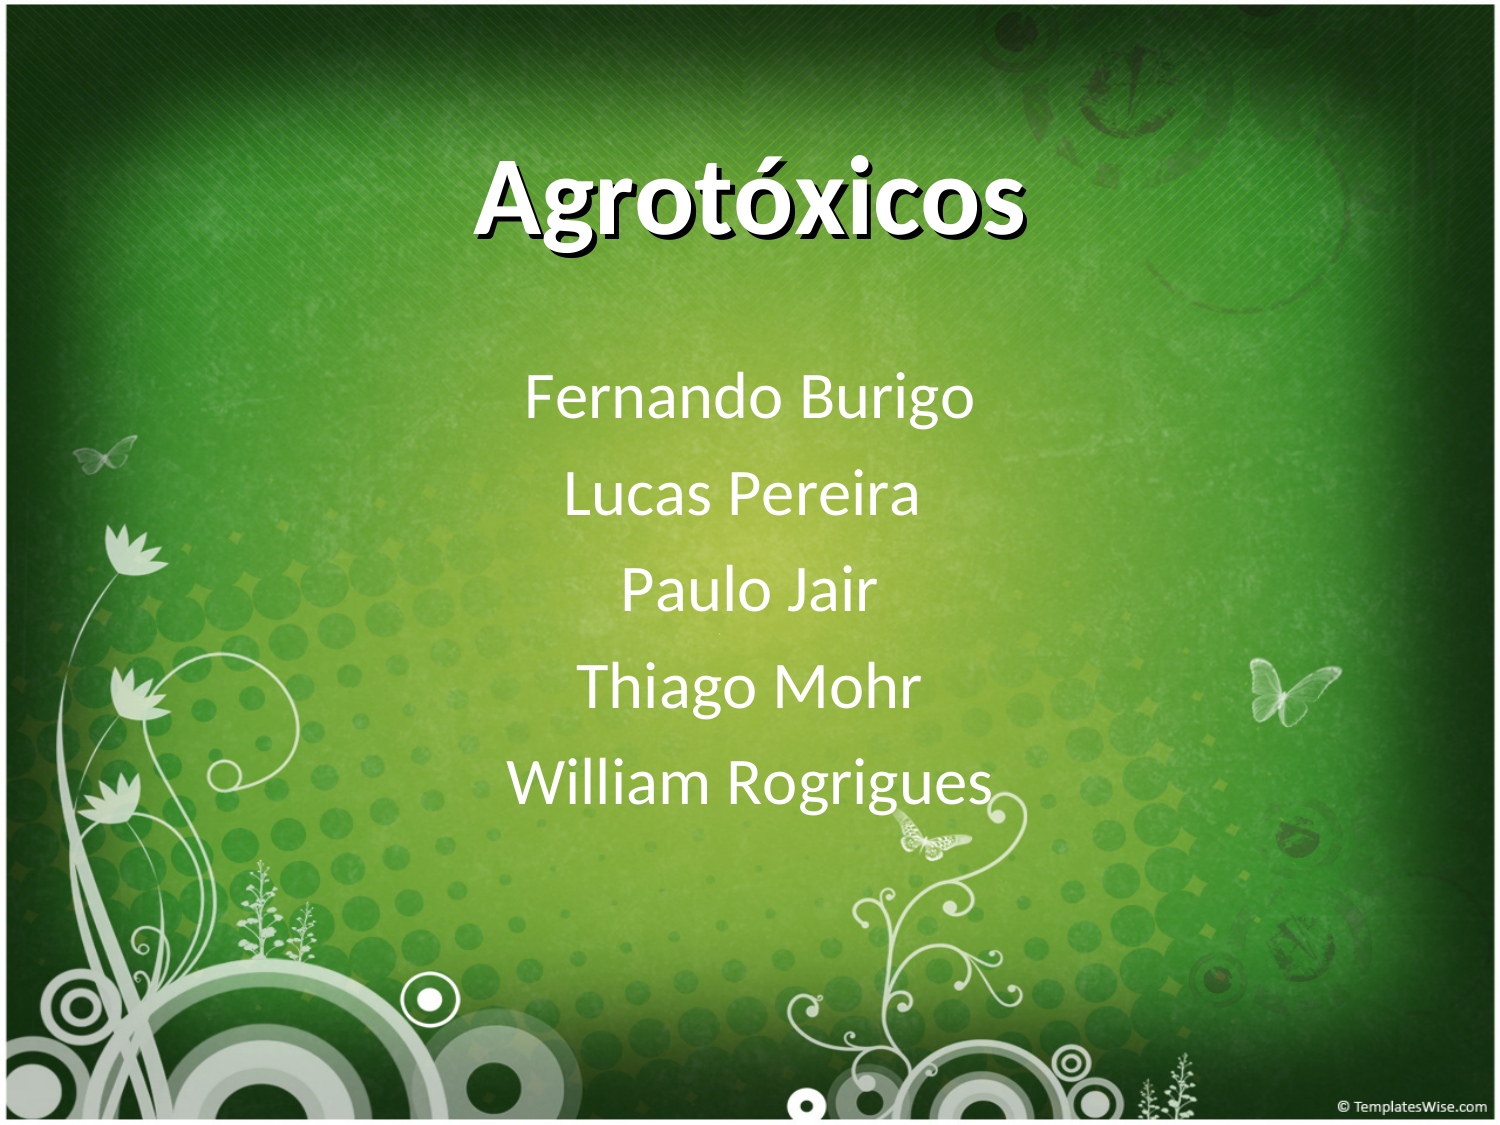

# Agrotóxicos
Fernando Burigo
Lucas Pereira
Paulo Jair
Thiago Mohr
William Rogrigues